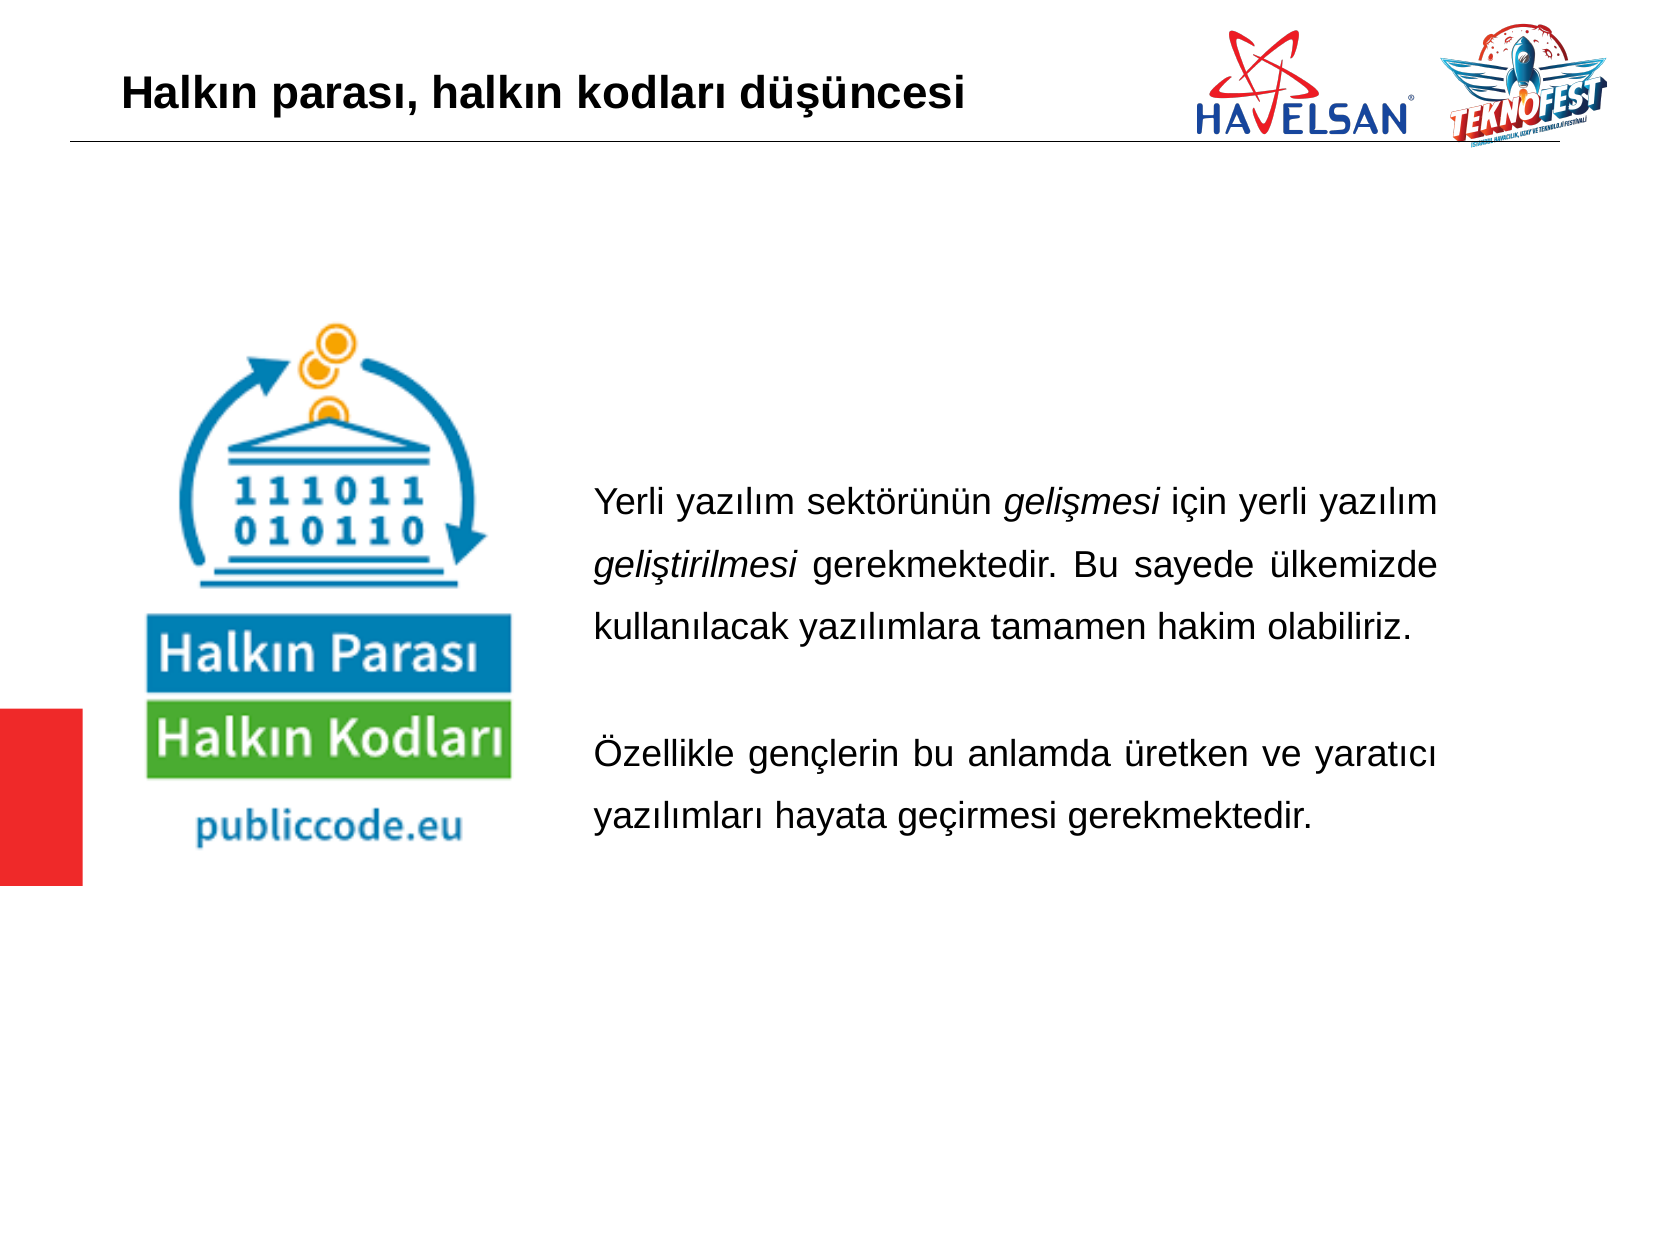

Halkın parası, halkın kodları düşüncesi
Yerli yazılım sektörünün gelişmesi için yerli yazılım geliştirilmesi gerekmektedir. Bu sayede ülkemizde kullanılacak yazılımlara tamamen hakim olabiliriz.
Özellikle gençlerin bu anlamda üretken ve yaratıcı yazılımları hayata geçirmesi gerekmektedir.